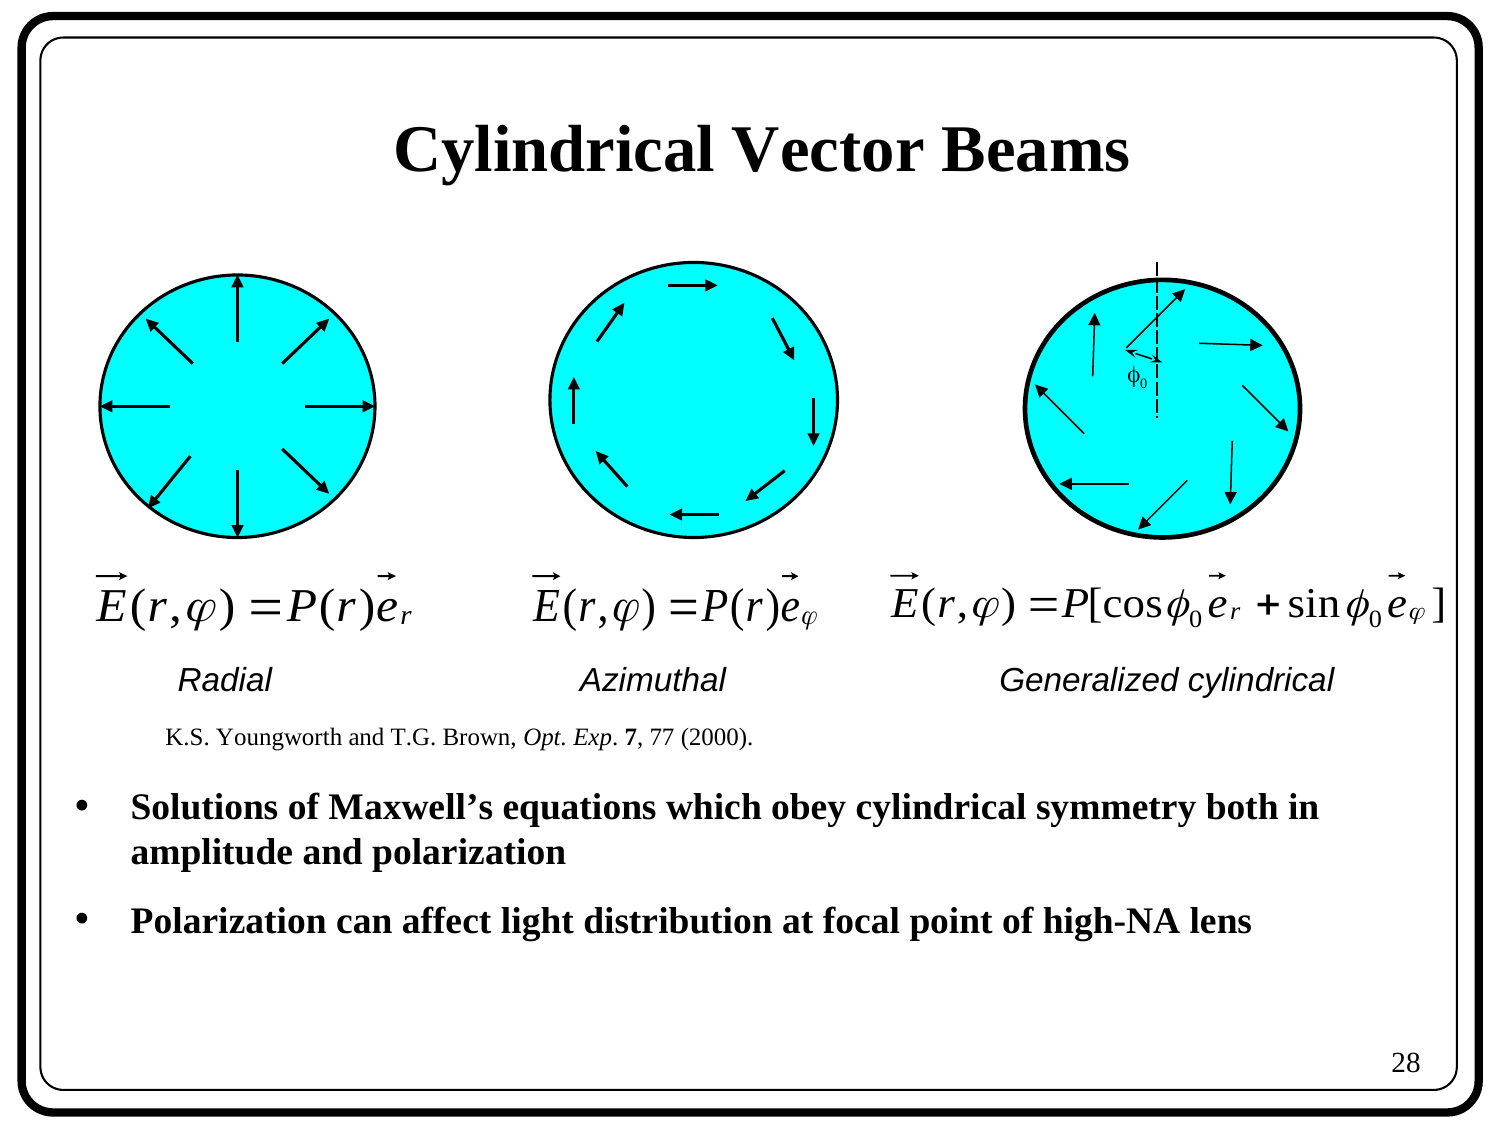

# Cylindrical Vector Beams
0
Radial
Azimuthal
Generalized cylindrical
K.S. Youngworth and T.G. Brown, Opt. Exp. 7, 77 (2000).
Solutions of Maxwell’s equations which obey cylindrical symmetry both in amplitude and polarization
Polarization can affect light distribution at focal point of high-NA lens